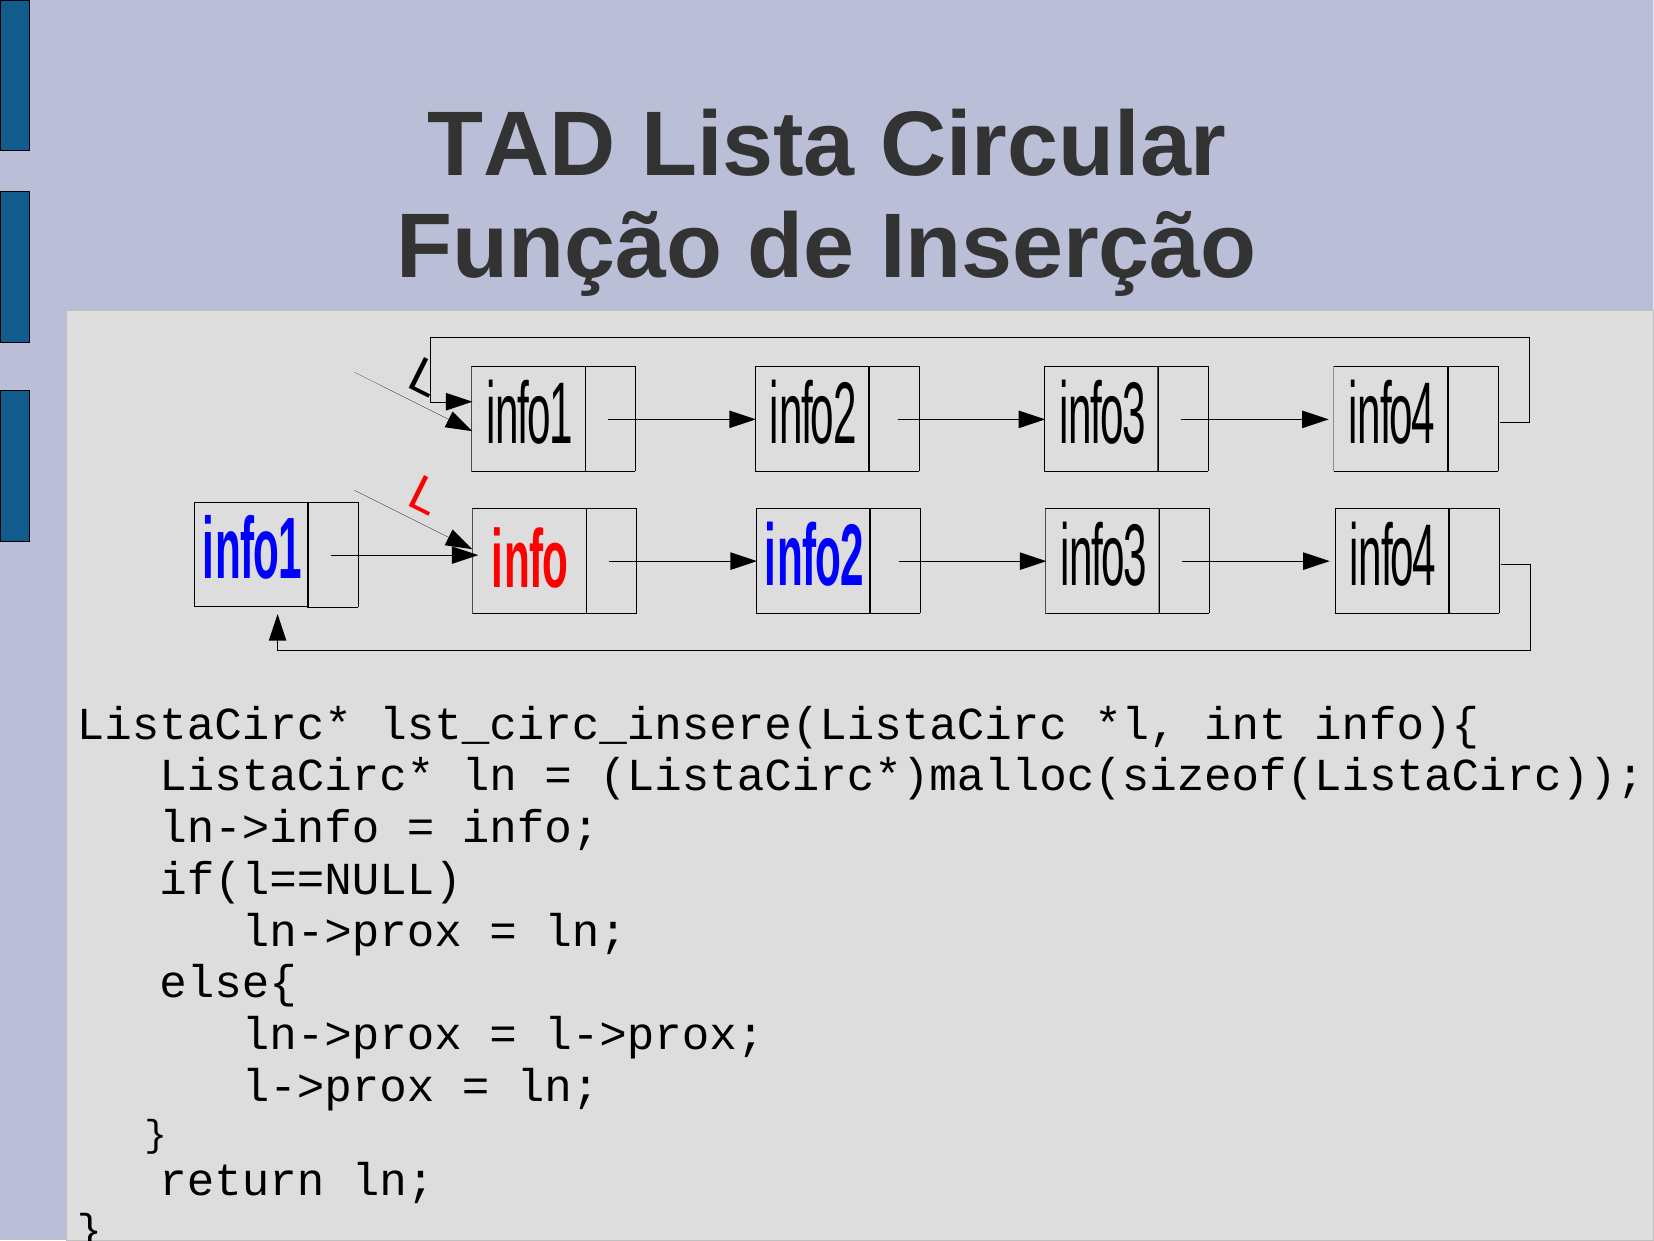

# TAD Lista Circular Função de Inserção
L
L
ListaCirc* lst_circ_insere(ListaCirc *l, int info){
 ListaCirc* ln = (ListaCirc*)malloc(sizeof(ListaCirc));
 ln->info = info;
 if(l==NULL)
 ln->prox = ln;
 else{
 ln->prox = l->prox;
 l->prox = ln;
 }
 return ln;
}